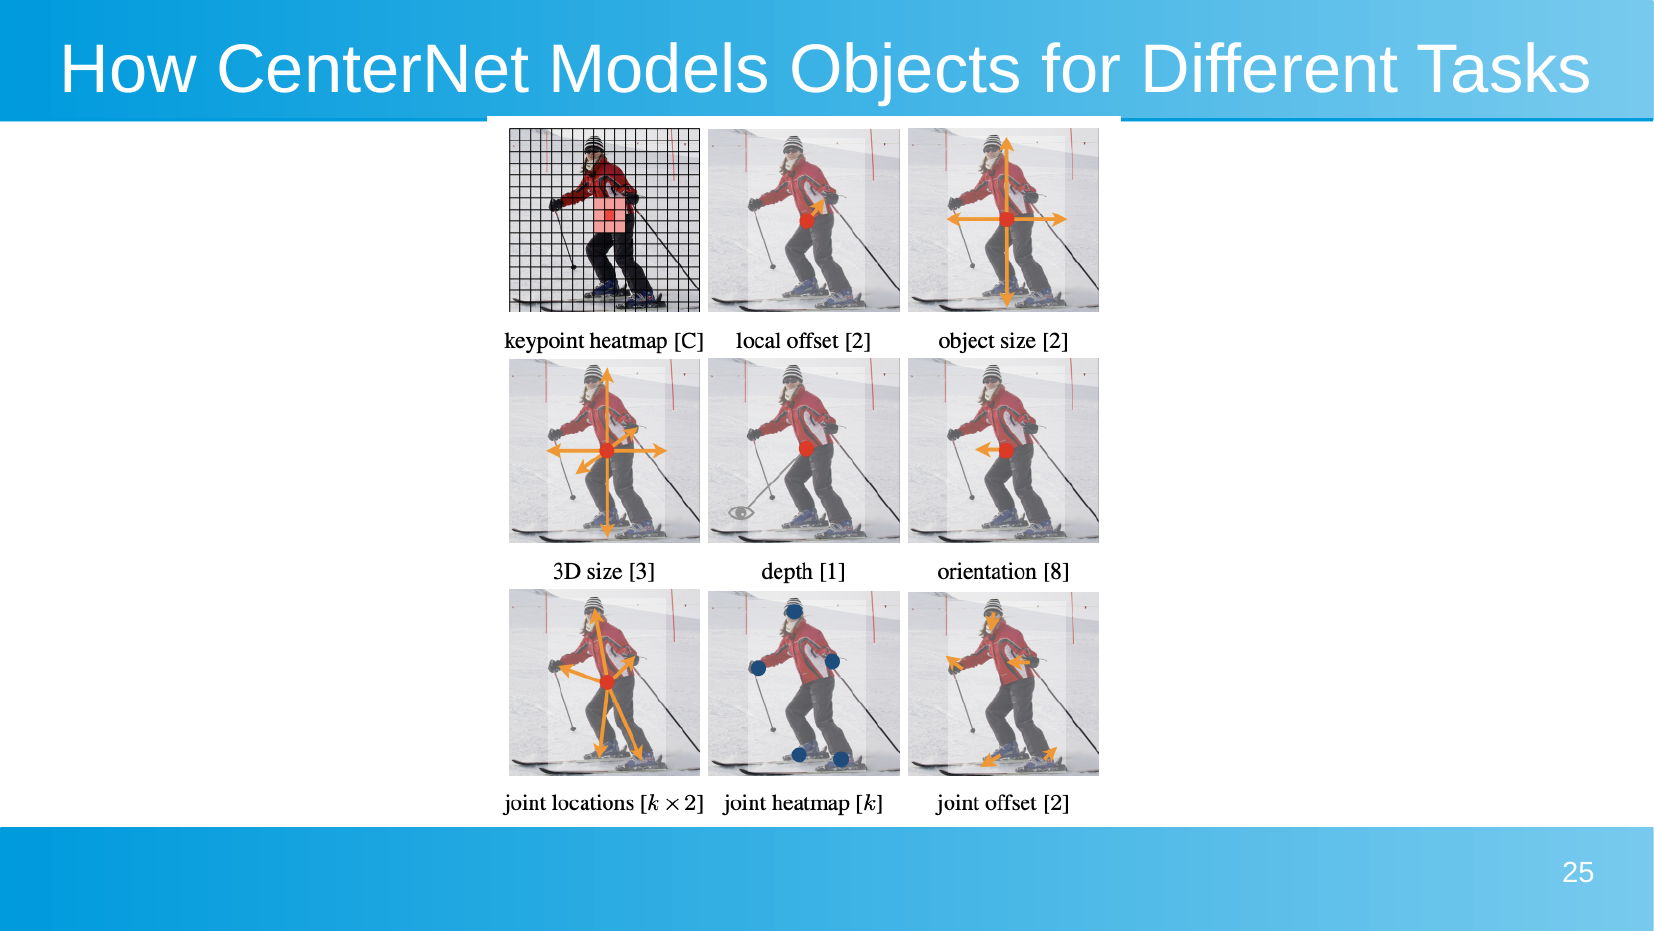

# How CenterNet Models Objects for Different Tasks
25